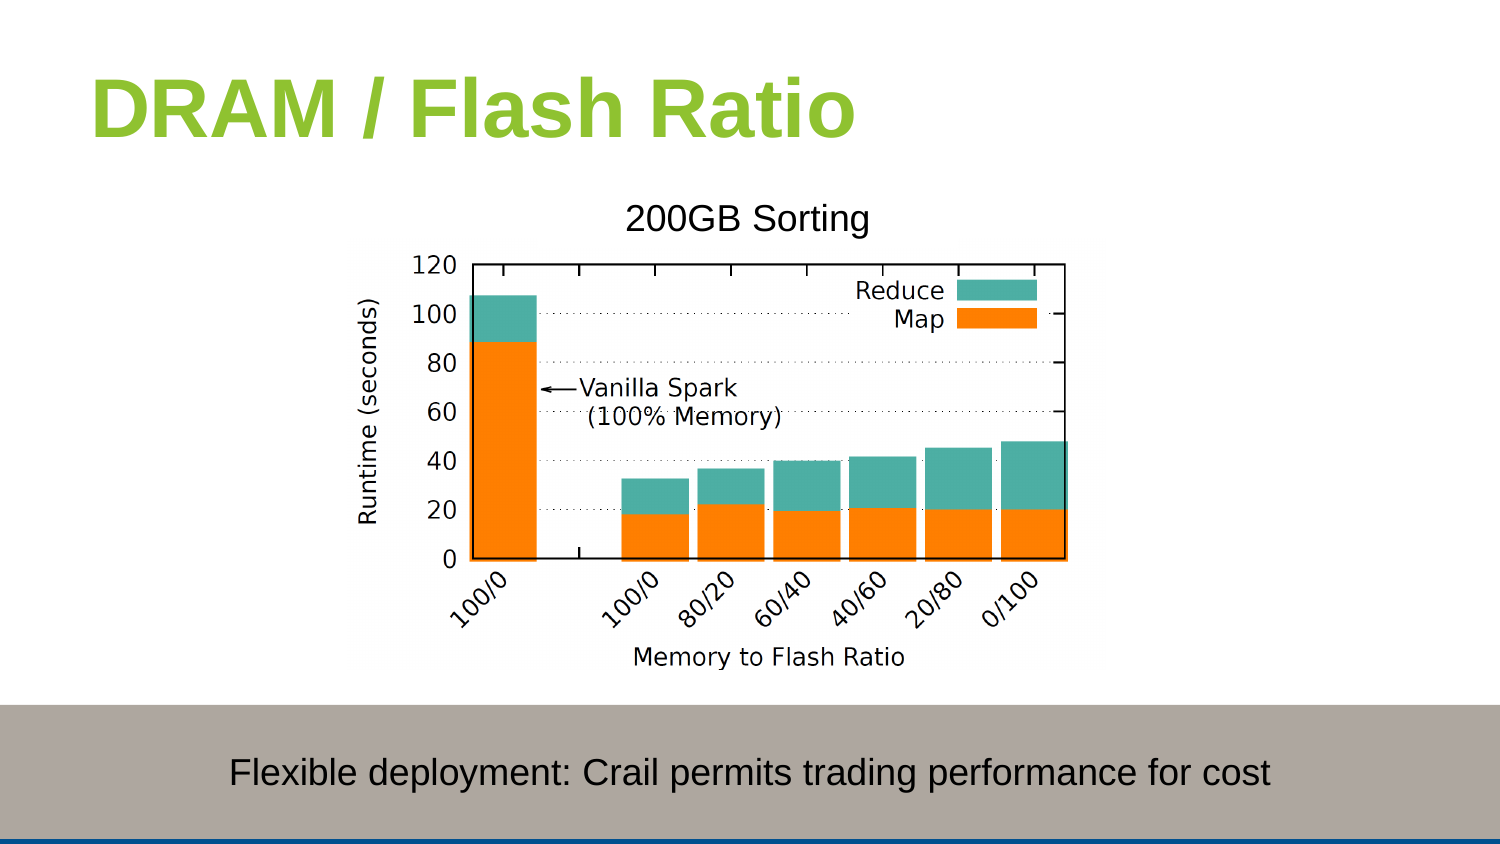

#
DRAM / Flash Ratio
200GB Sorting
Flexible deployment: Crail permits trading performance for cost
43